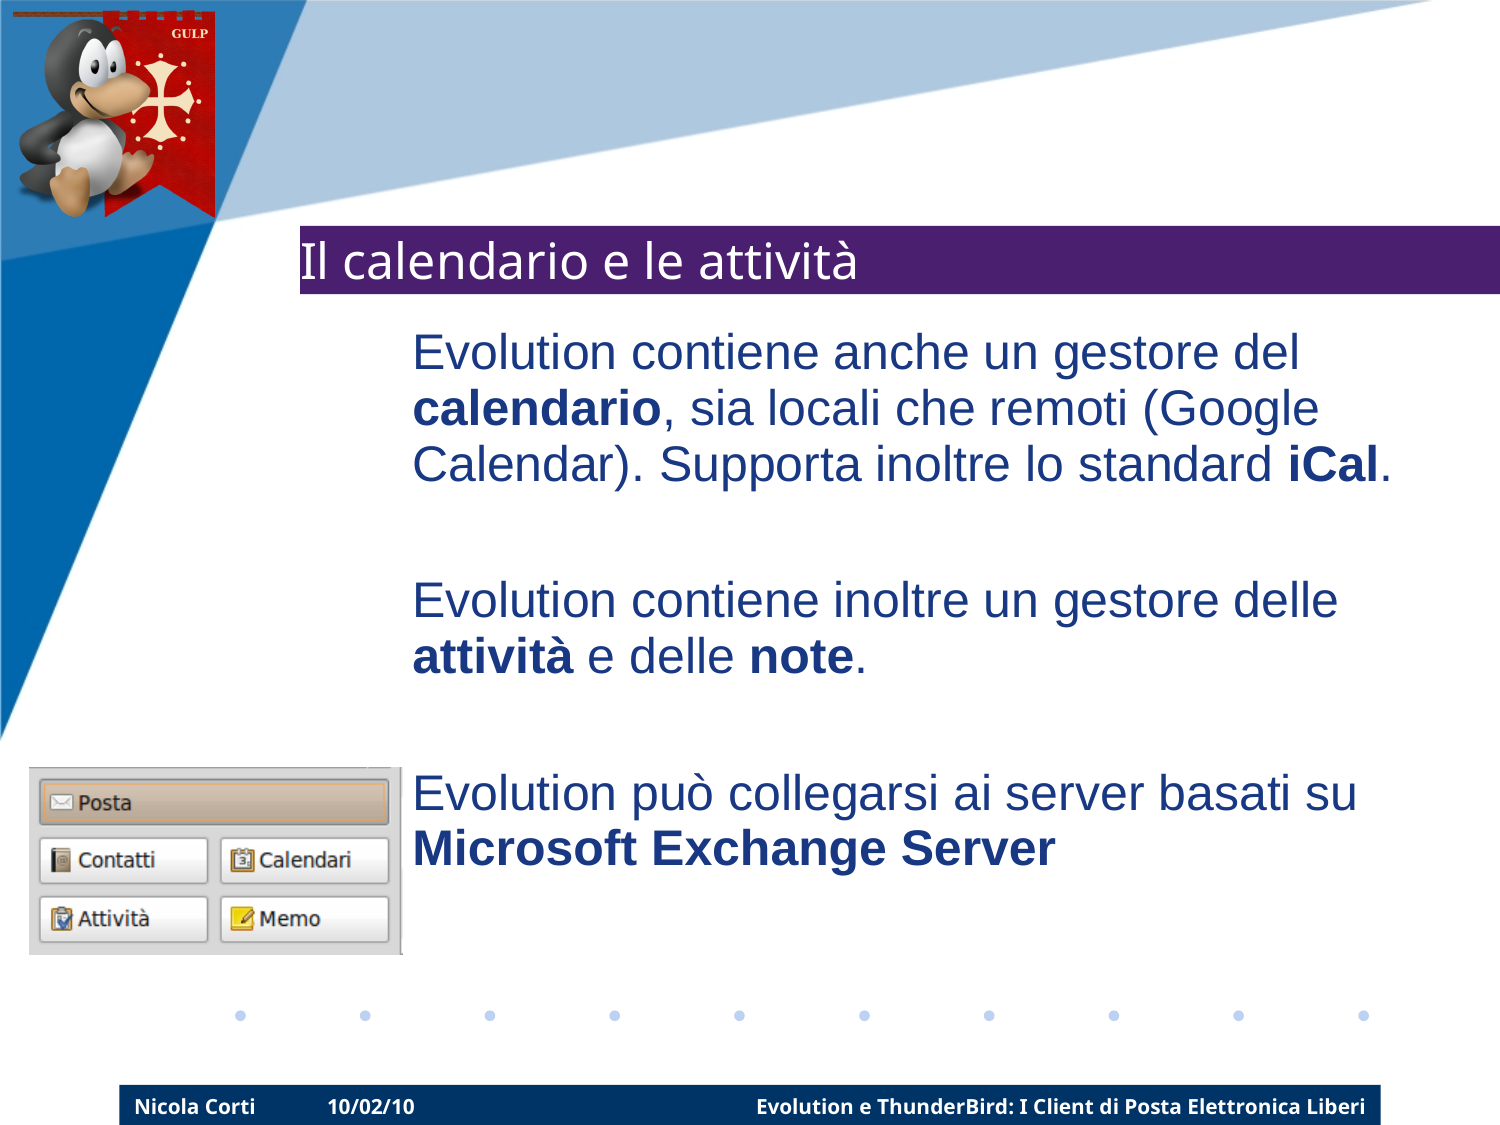

# Il calendario e le attività
Evolution contiene anche un gestore del calendario, sia locali che remoti (Google Calendar). Supporta inoltre lo standard iCal.
Evolution contiene inoltre un gestore delle attività e delle note.
Evolution può collegarsi ai server basati su Microsoft Exchange Server